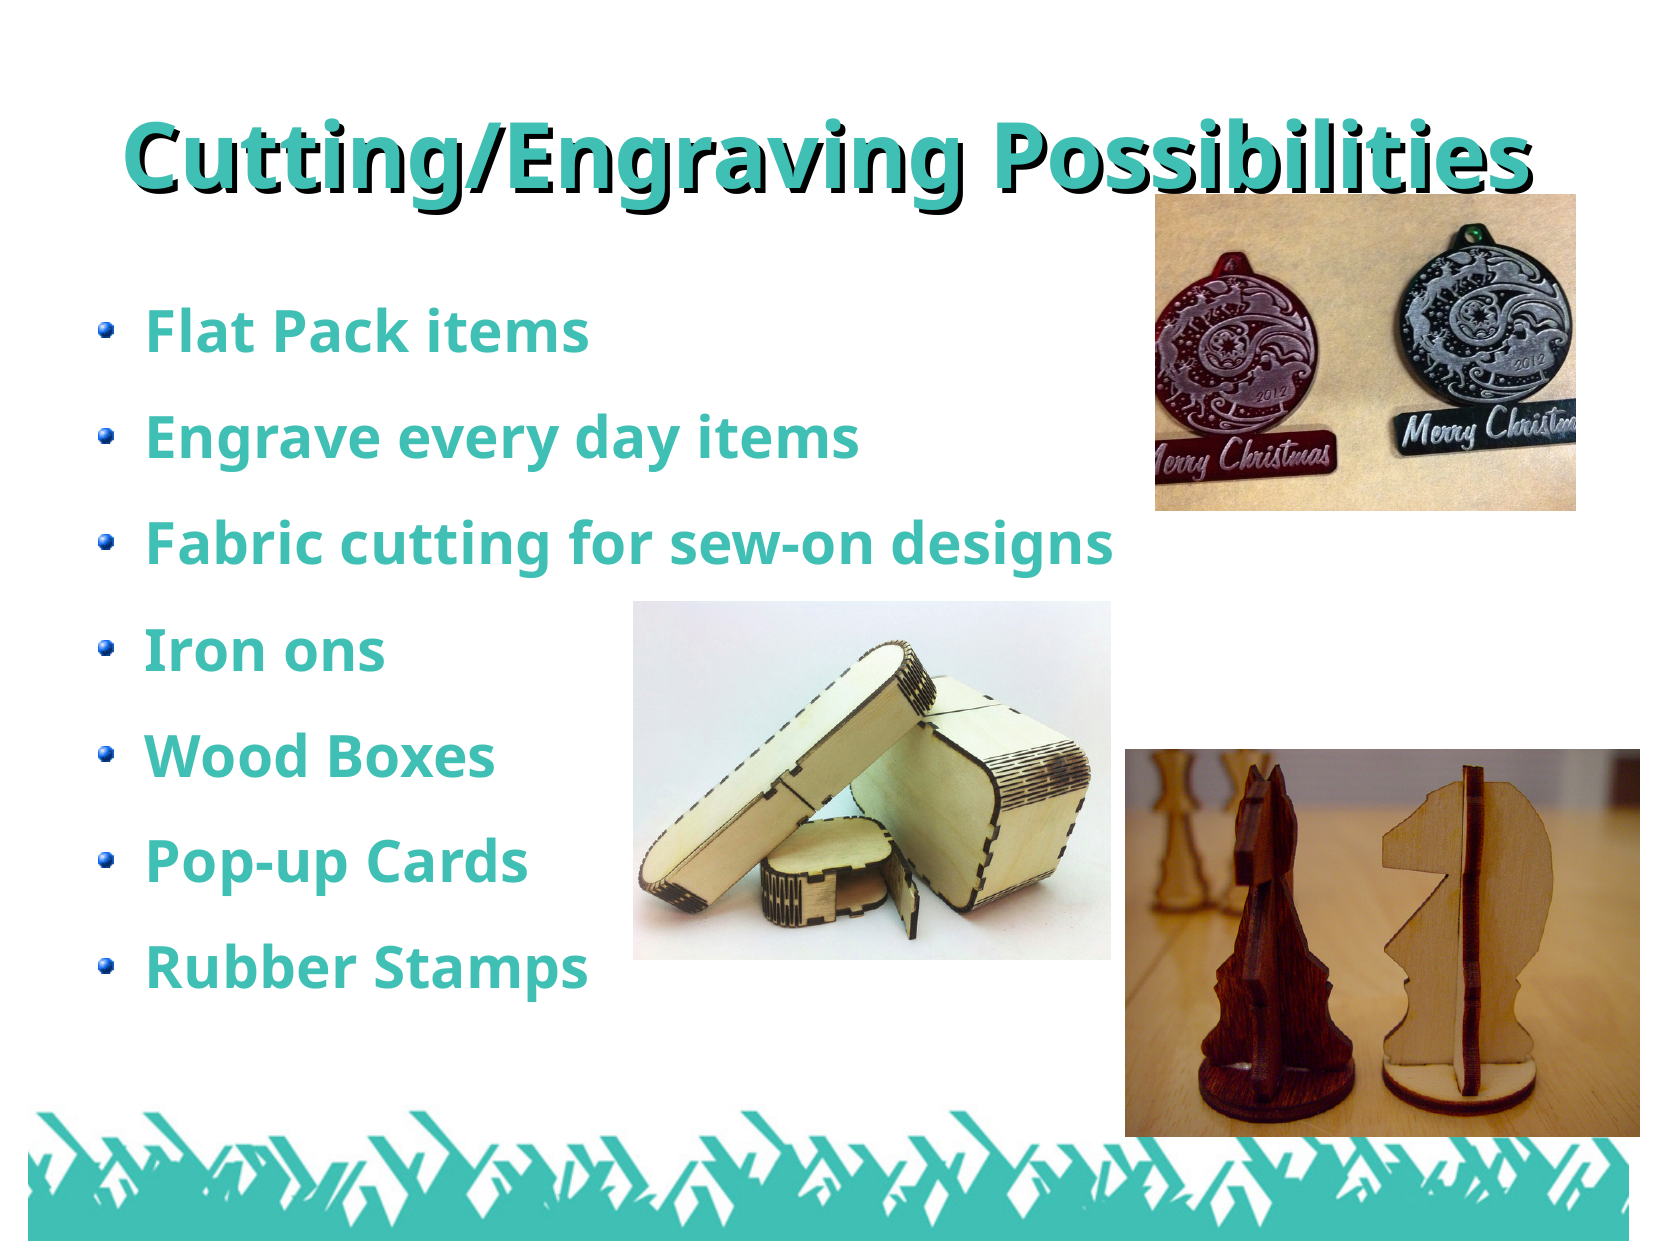

# Cutting/Engraving Possibilities
Flat Pack items
Engrave every day items
Fabric cutting for sew-on designs
Iron ons
Wood Boxes
Pop-up Cards
Rubber Stamps